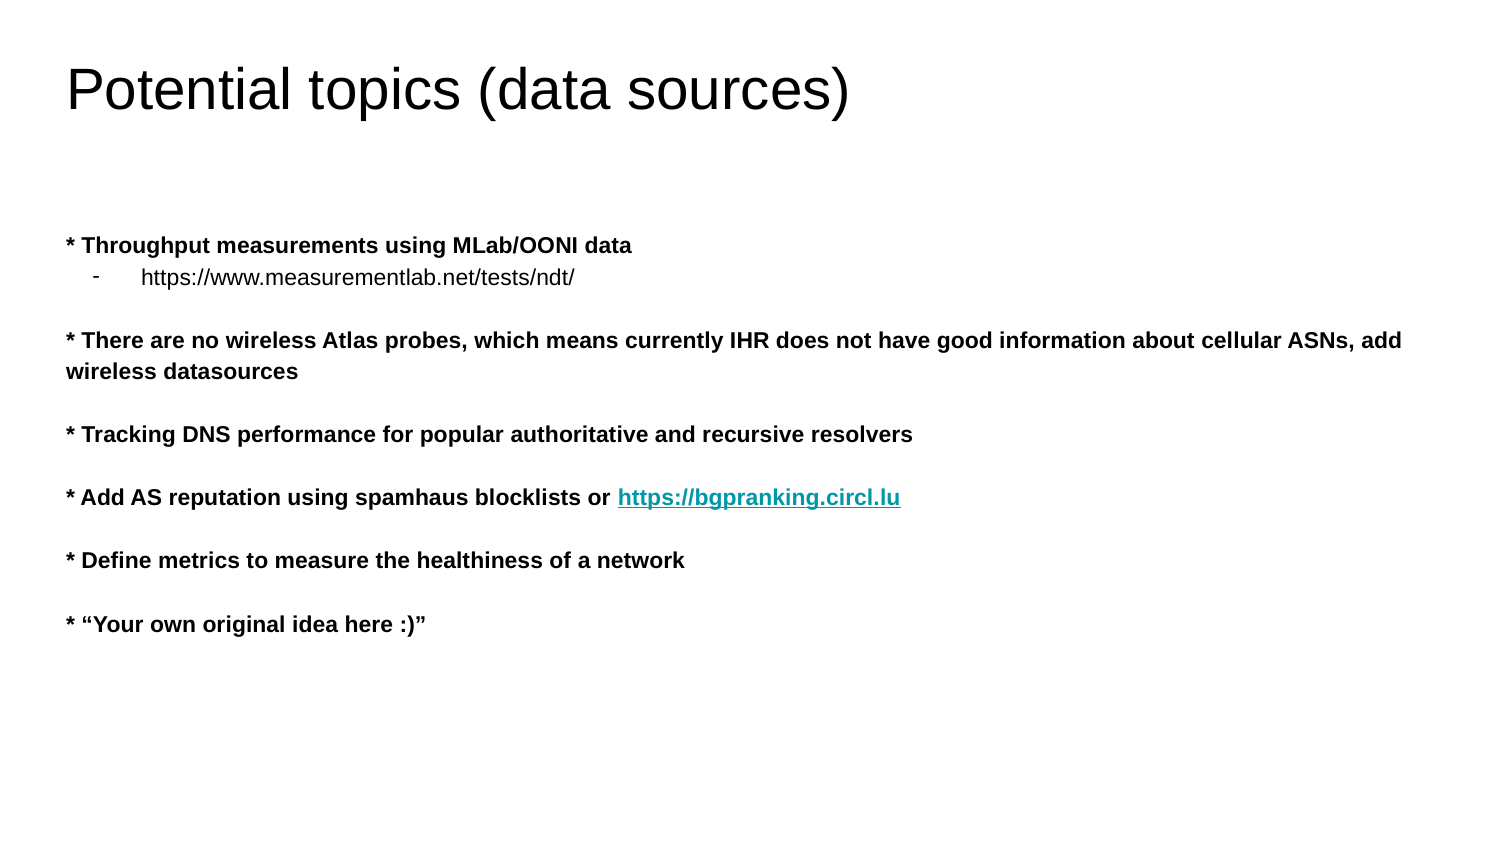

# Potential topics (data sources)
* Throughput measurements using MLab/OONI data
https://www.measurementlab.net/tests/ndt/
* There are no wireless Atlas probes, which means currently IHR does not have good information about cellular ASNs, add wireless datasources
* Tracking DNS performance for popular authoritative and recursive resolvers
* Add AS reputation using spamhaus blocklists or https://bgpranking.circl.lu
* Define metrics to measure the healthiness of a network
* “Your own original idea here :)”